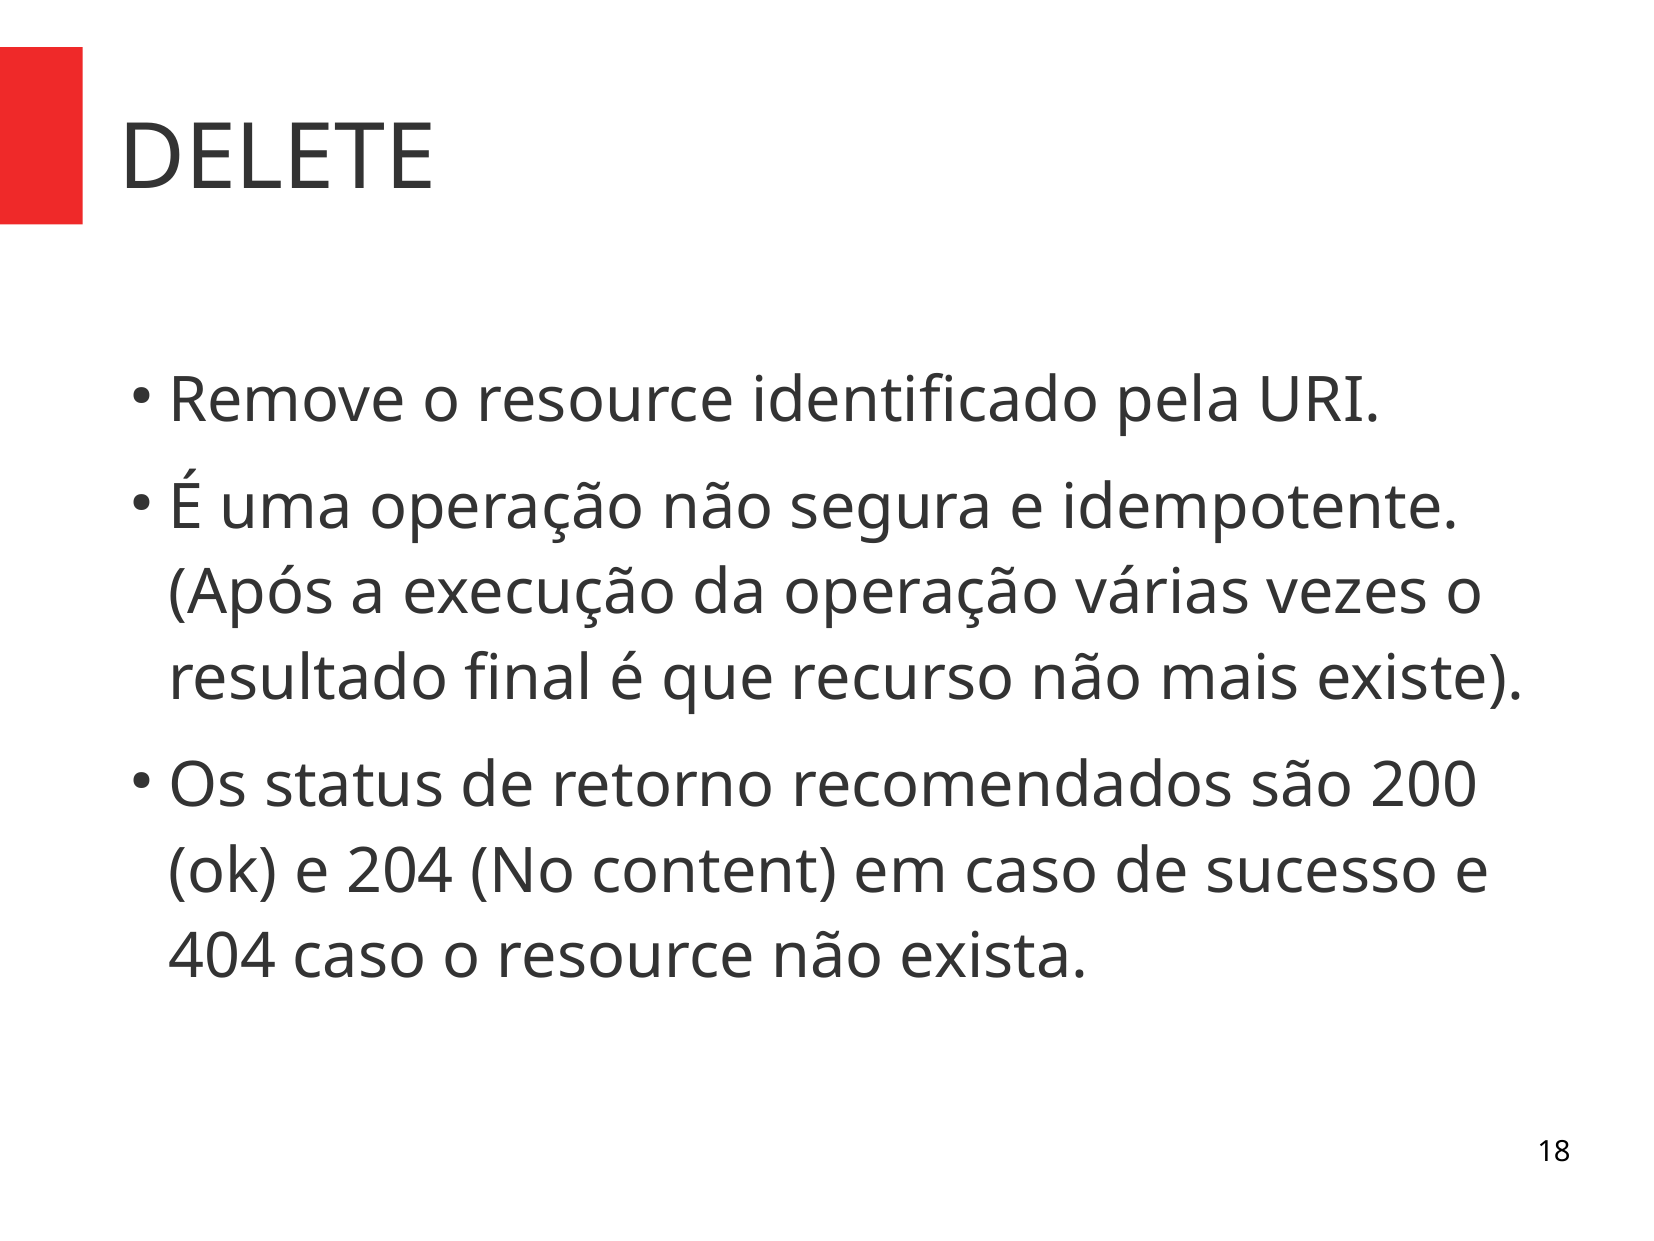

# DELETE
Remove o resource identificado pela URI.
É uma operação não segura e idempotente. (Após a execução da operação várias vezes o resultado final é que recurso não mais existe).
Os status de retorno recomendados são 200 (ok) e 204 (No content) em caso de sucesso e 404 caso o resource não exista.
18